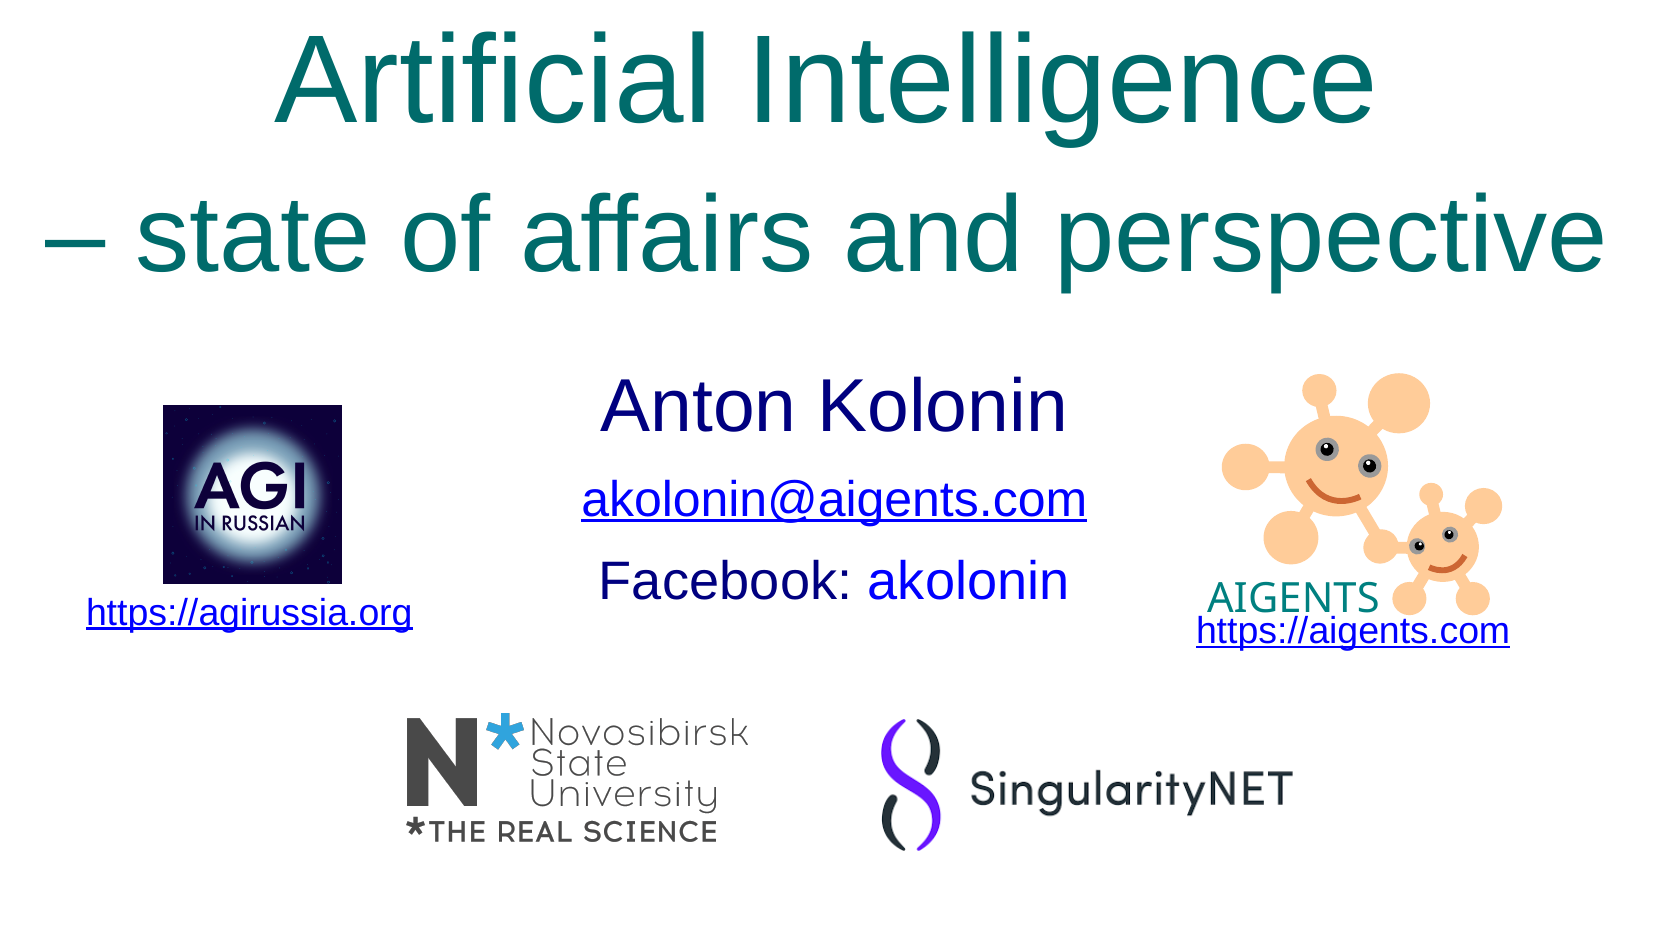

Artificial Intelligence
– state of affairs and perspective
Anton Kolonin
akolonin@aigents.com
Facebook: akolonin
AIGENTS
https://agirussia.org
https://aigents.com